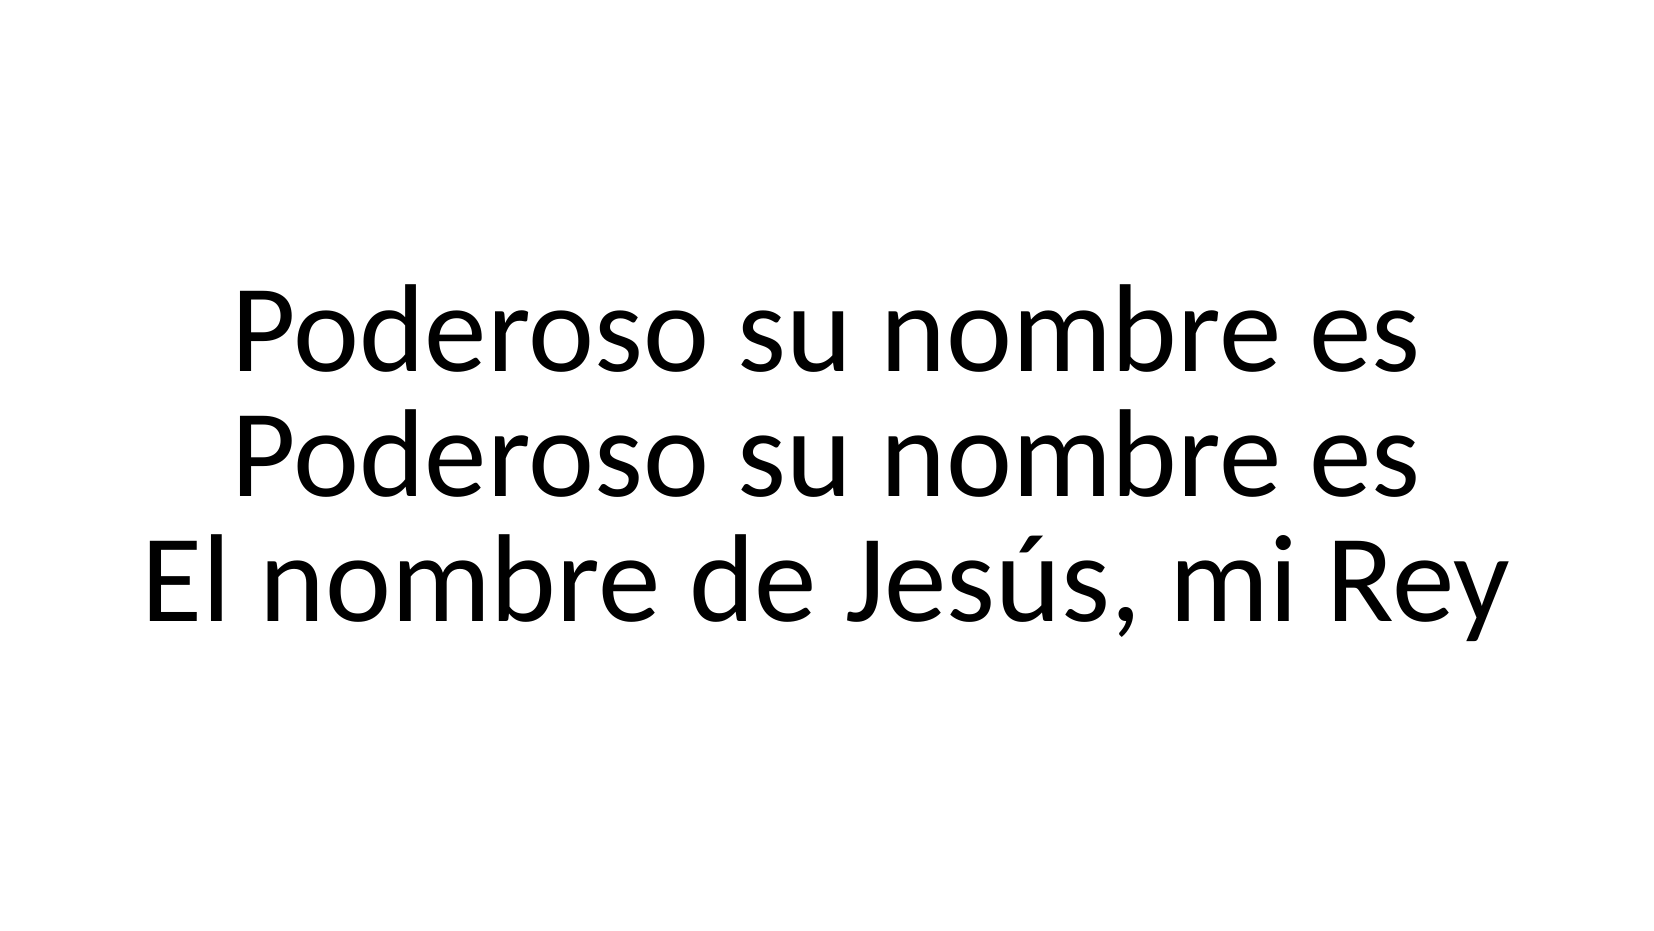

# Poderoso su nombre es Poderoso su nombre es El nombre de Jesús, mi Rey